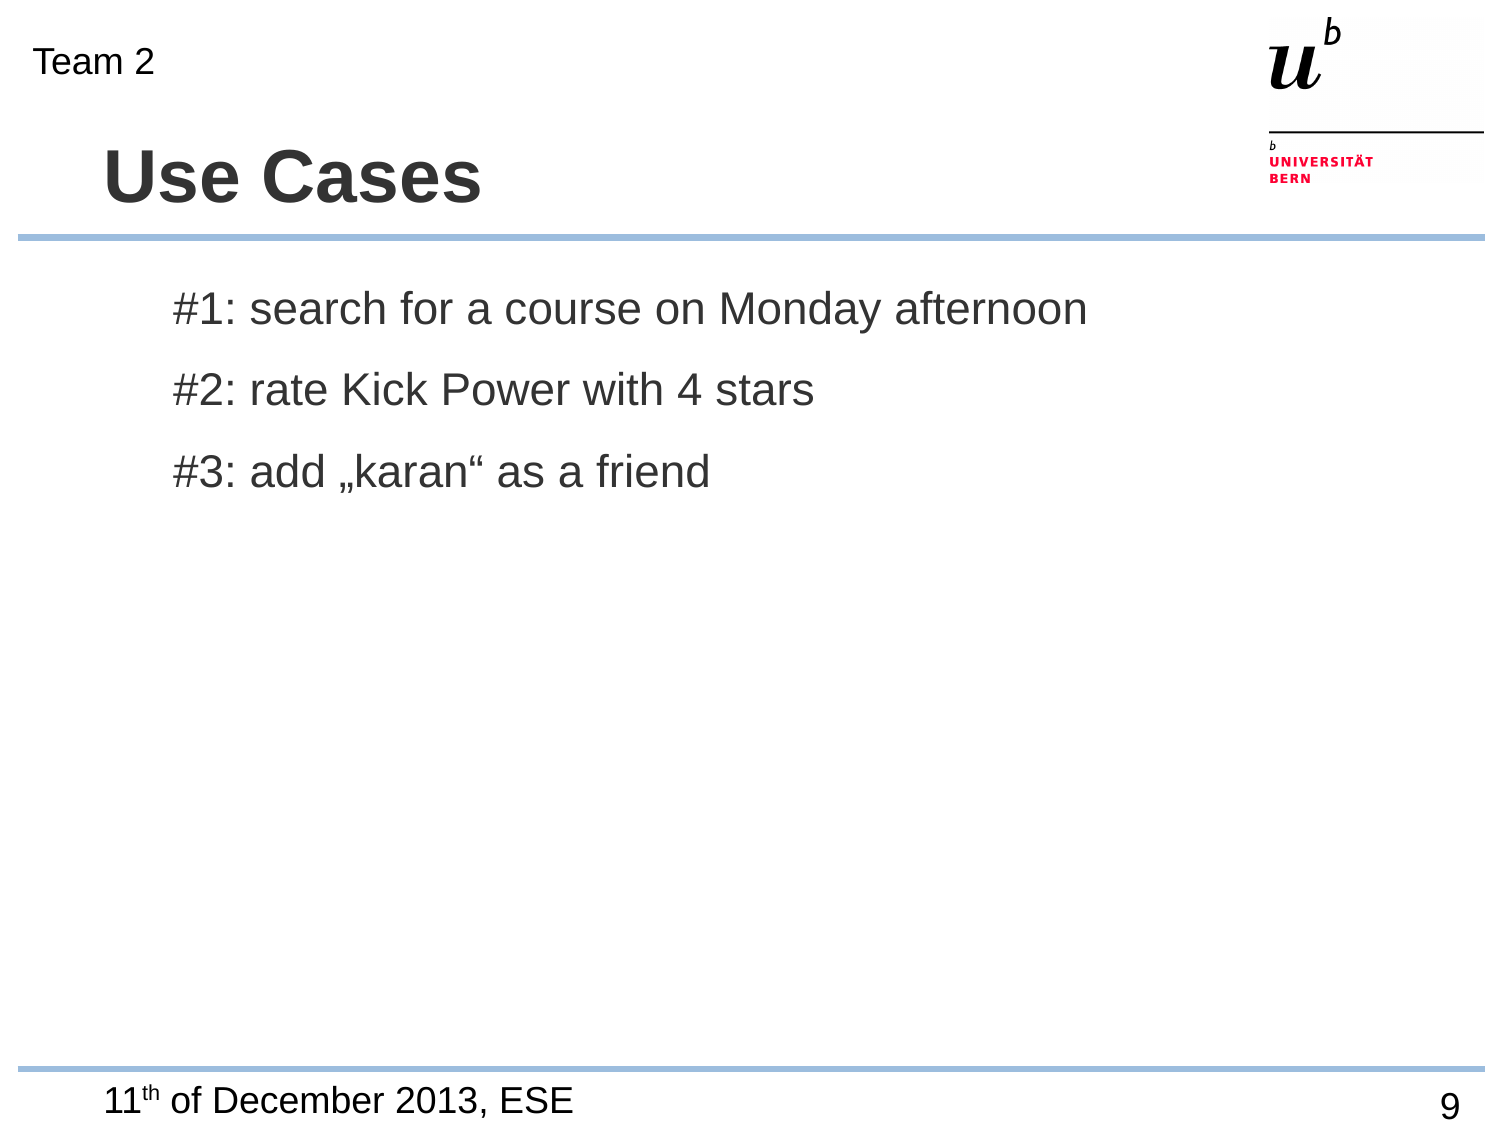

Team 2
# Use Cases
#1: search for a course on Monday afternoon
#2: rate Kick Power with 4 stars
#3: add „karan“ as a friend
11th of December 2013, ESE